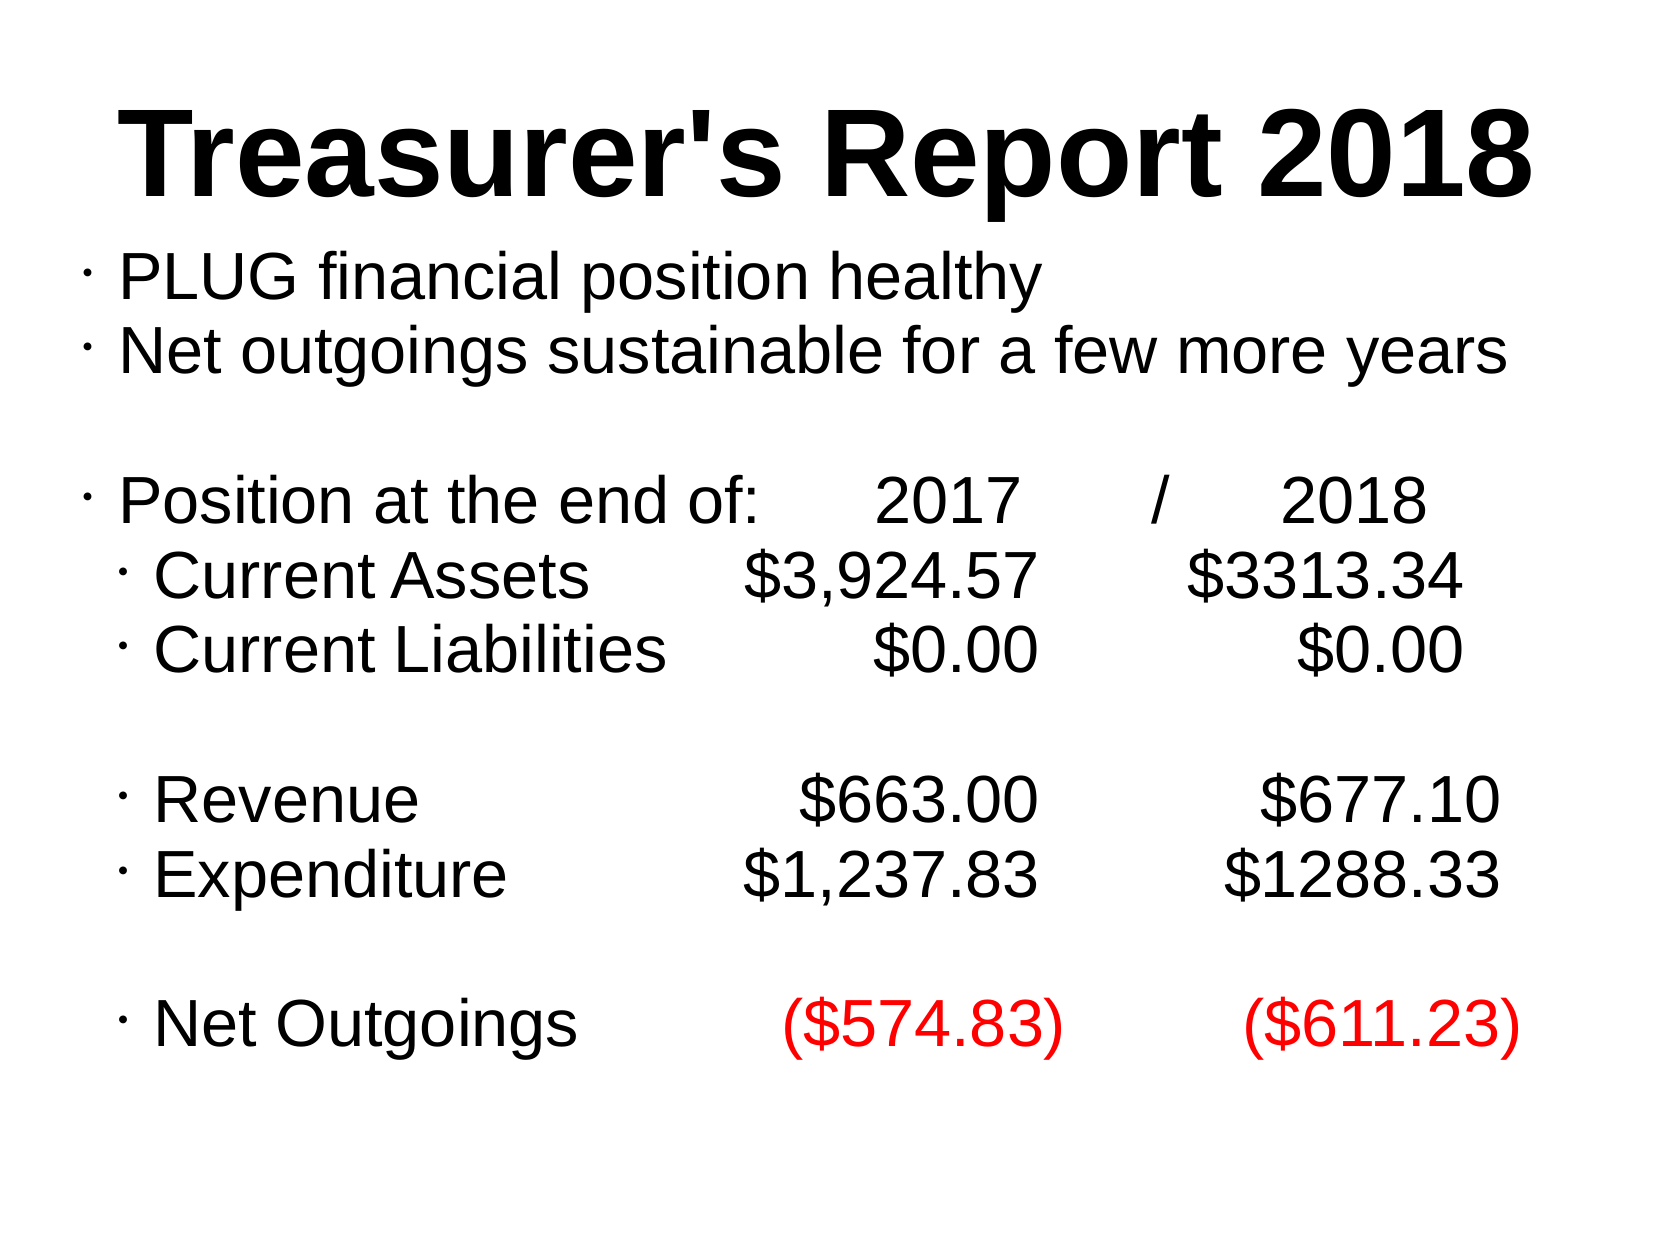

# Treasurer's Report 2018
PLUG financial position healthy
Net outgoings sustainable for a few more years
Position at the end of: 		 2017		/ 	 2018
Current Assets			$3,924.57		$3313.34
Current Liabilities			 $0.00			 $0.00
Revenue 					 $663.00			$677.10
Expenditure			 $1,237.83		 $1288.33
Net Outgoings		 ($574.83)		 ($611.23)